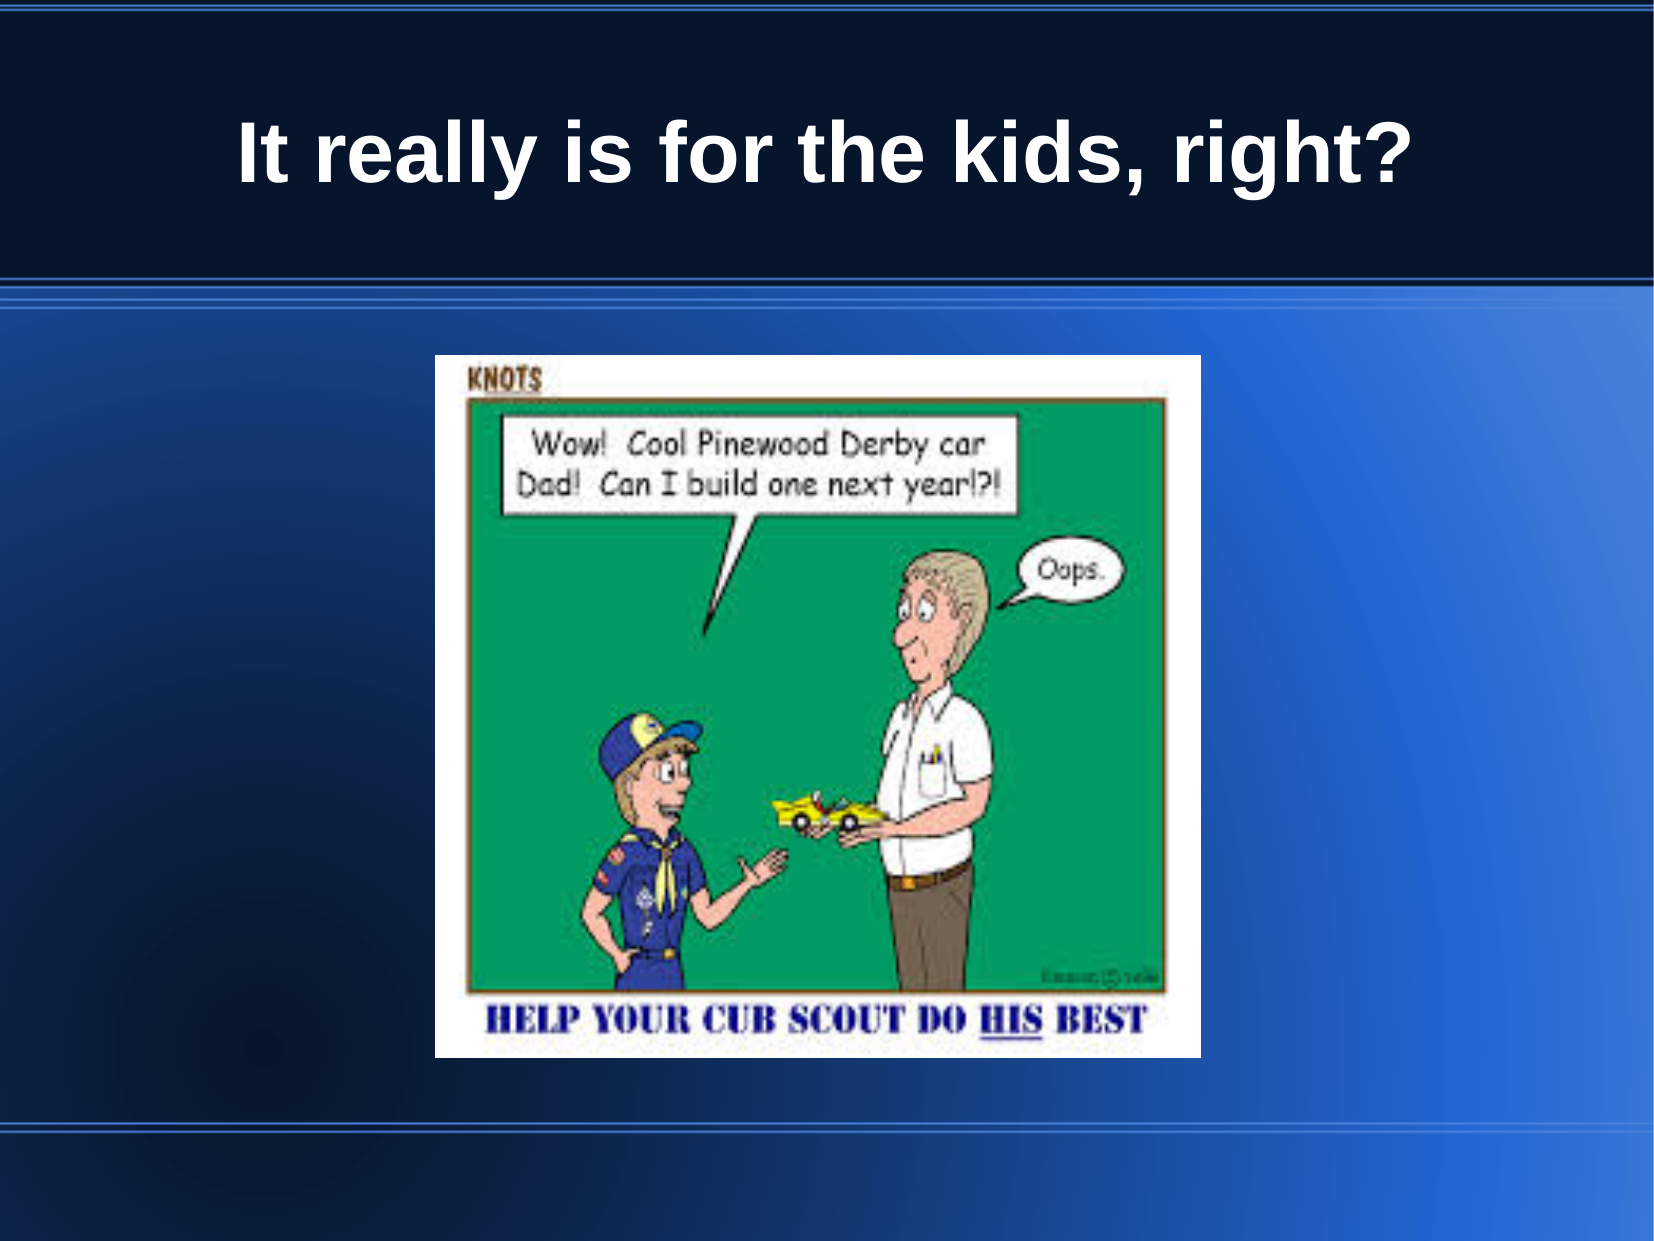

# It really is for the kids, right?